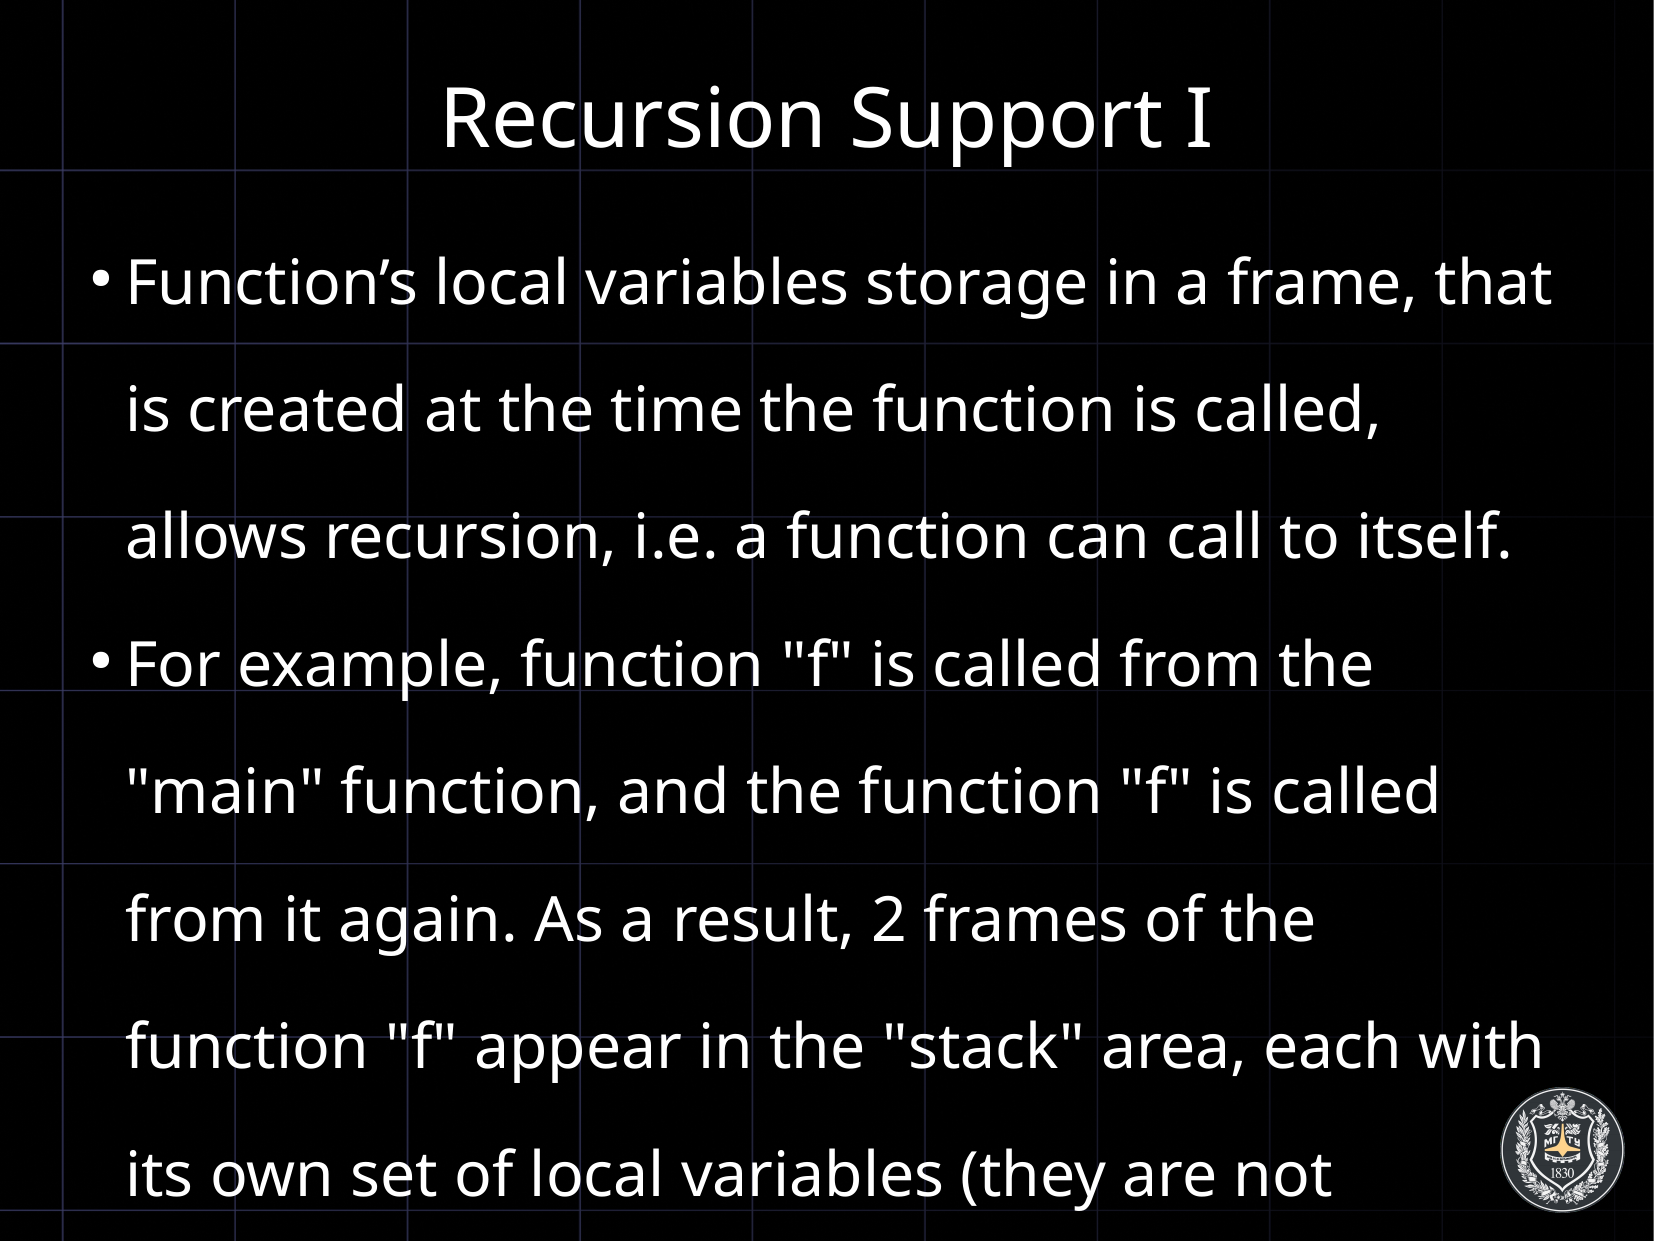

# Recursion Support I
Function’s local variables storage in a frame, that is created at the time the function is called, allows recursion, i.e. a function can call to itself.
For example, function "f" is called from the "main" function, and the function "f" is called from it again. As a result, 2 frames of the function "f" appear in the "stack" area, each with its own set of local variables (they are not intersecting (!!!)).
It is worth to note that the use of recursion can lead to exhaustion of free space in the "stack" area.